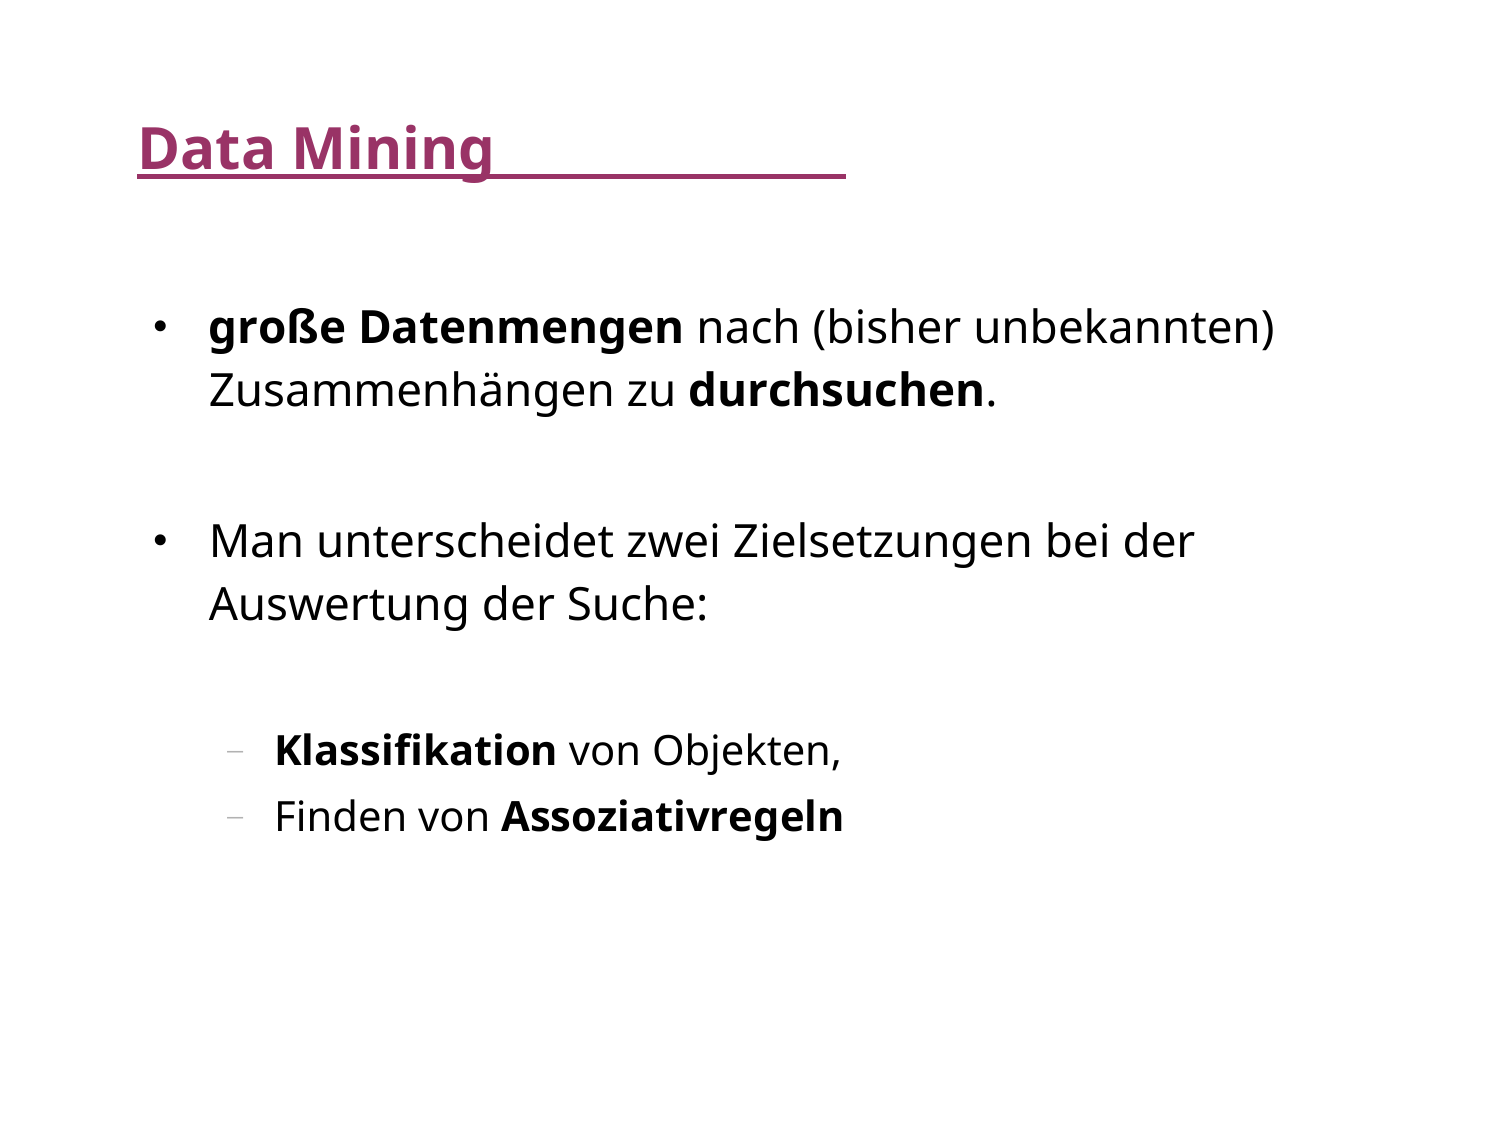

# Data Mining
große Datenmengen nach (bisher unbekannten) Zusammenhängen zu durchsuchen.
Man unterscheidet zwei Zielsetzungen bei der Auswertung der Suche:
Klassifikation von Objekten,
Finden von Assoziativregeln